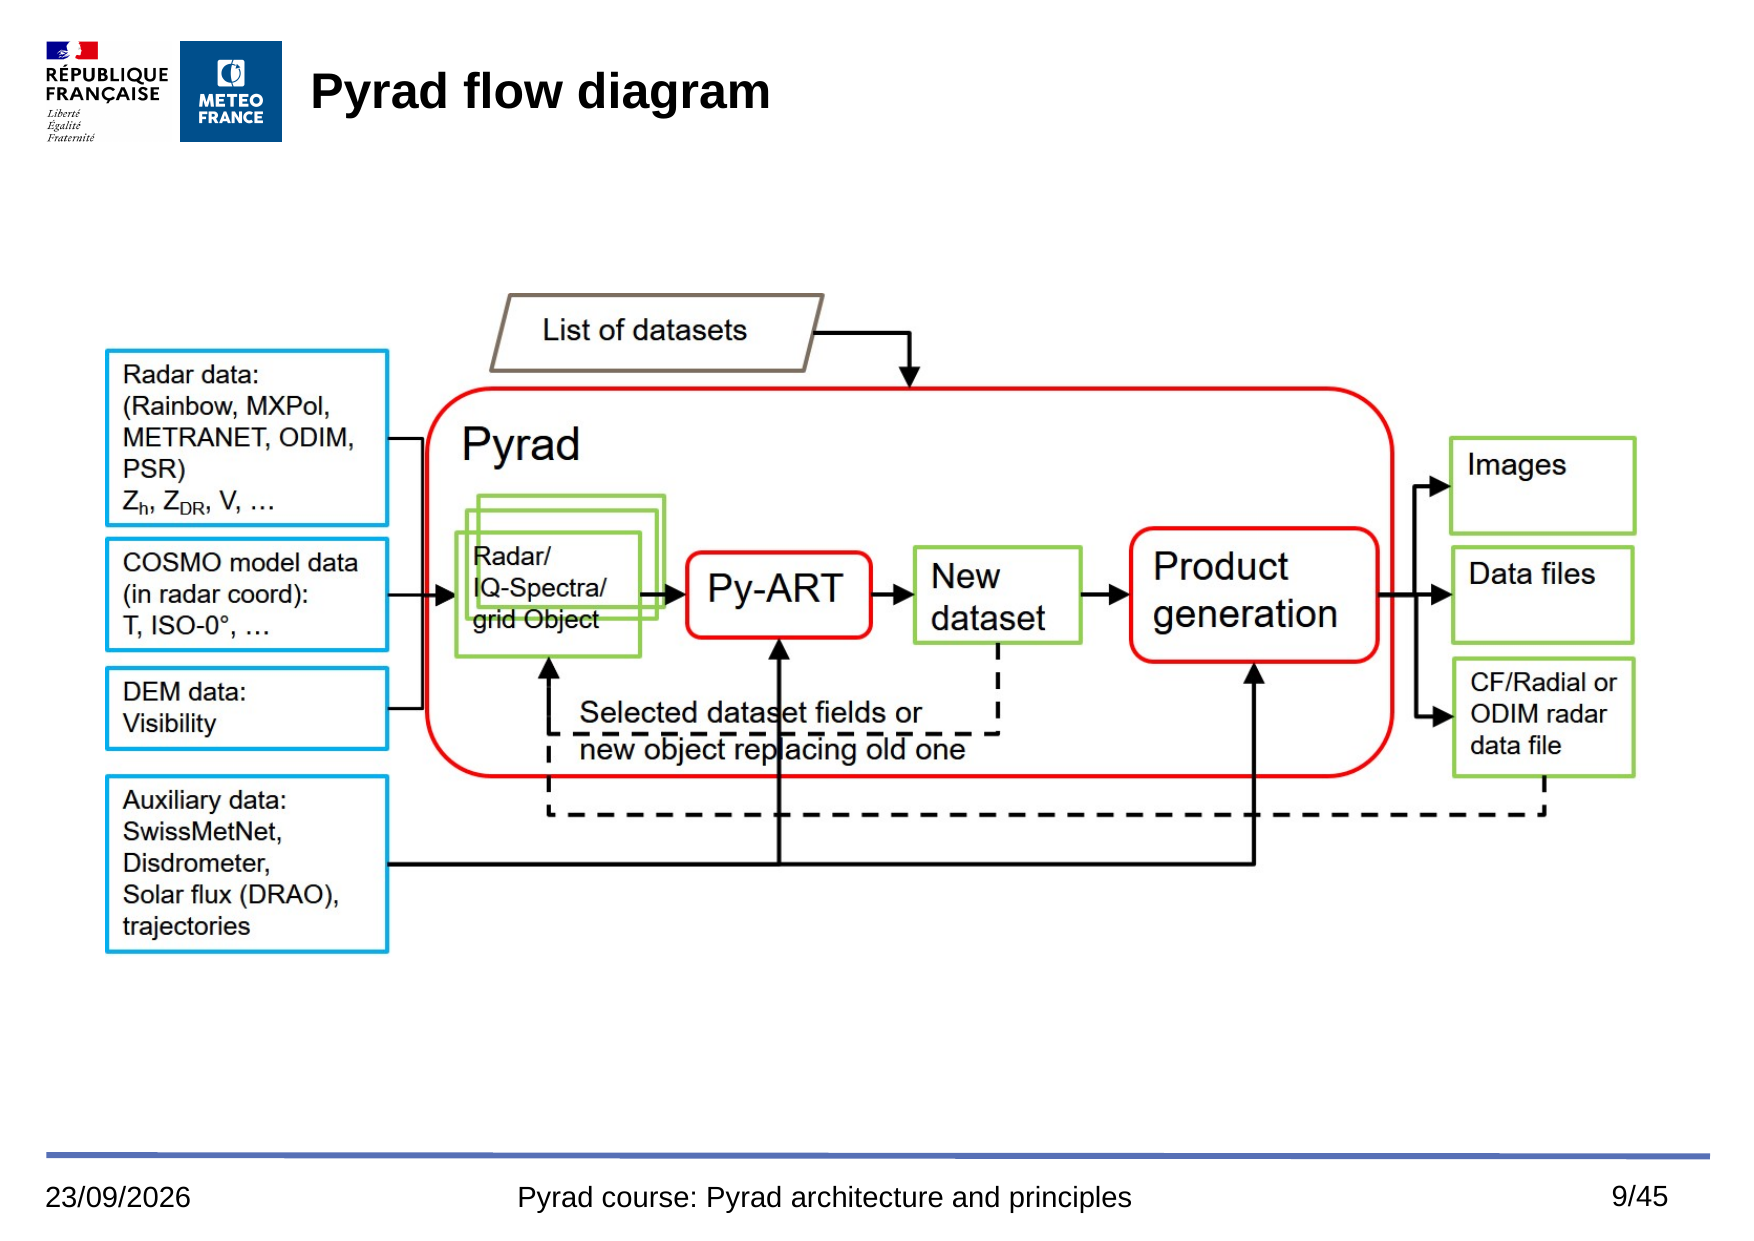

# Pyrad flow diagram
9
Pyrad course: Pyrad architecture and principles